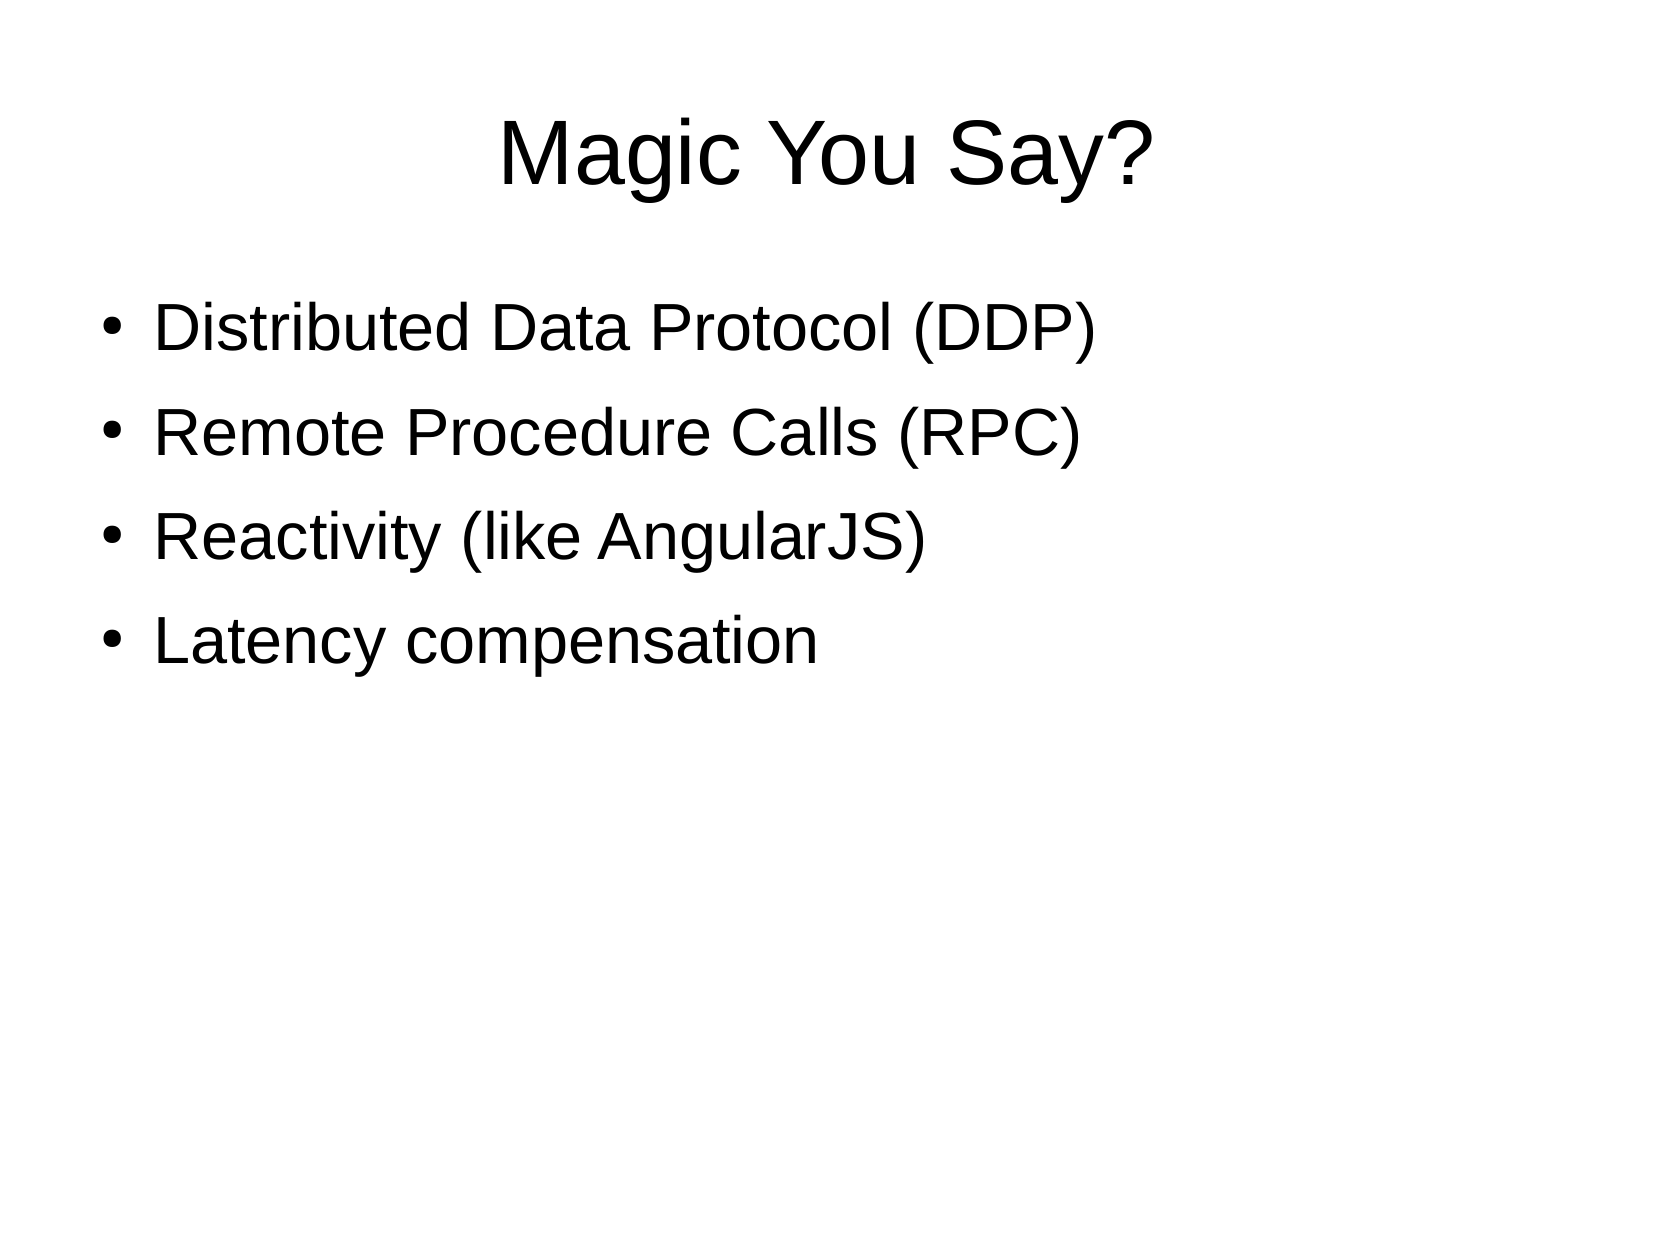

# Magic You Say?
Distributed Data Protocol (DDP)
Remote Procedure Calls (RPC)
Reactivity (like AngularJS)
Latency compensation